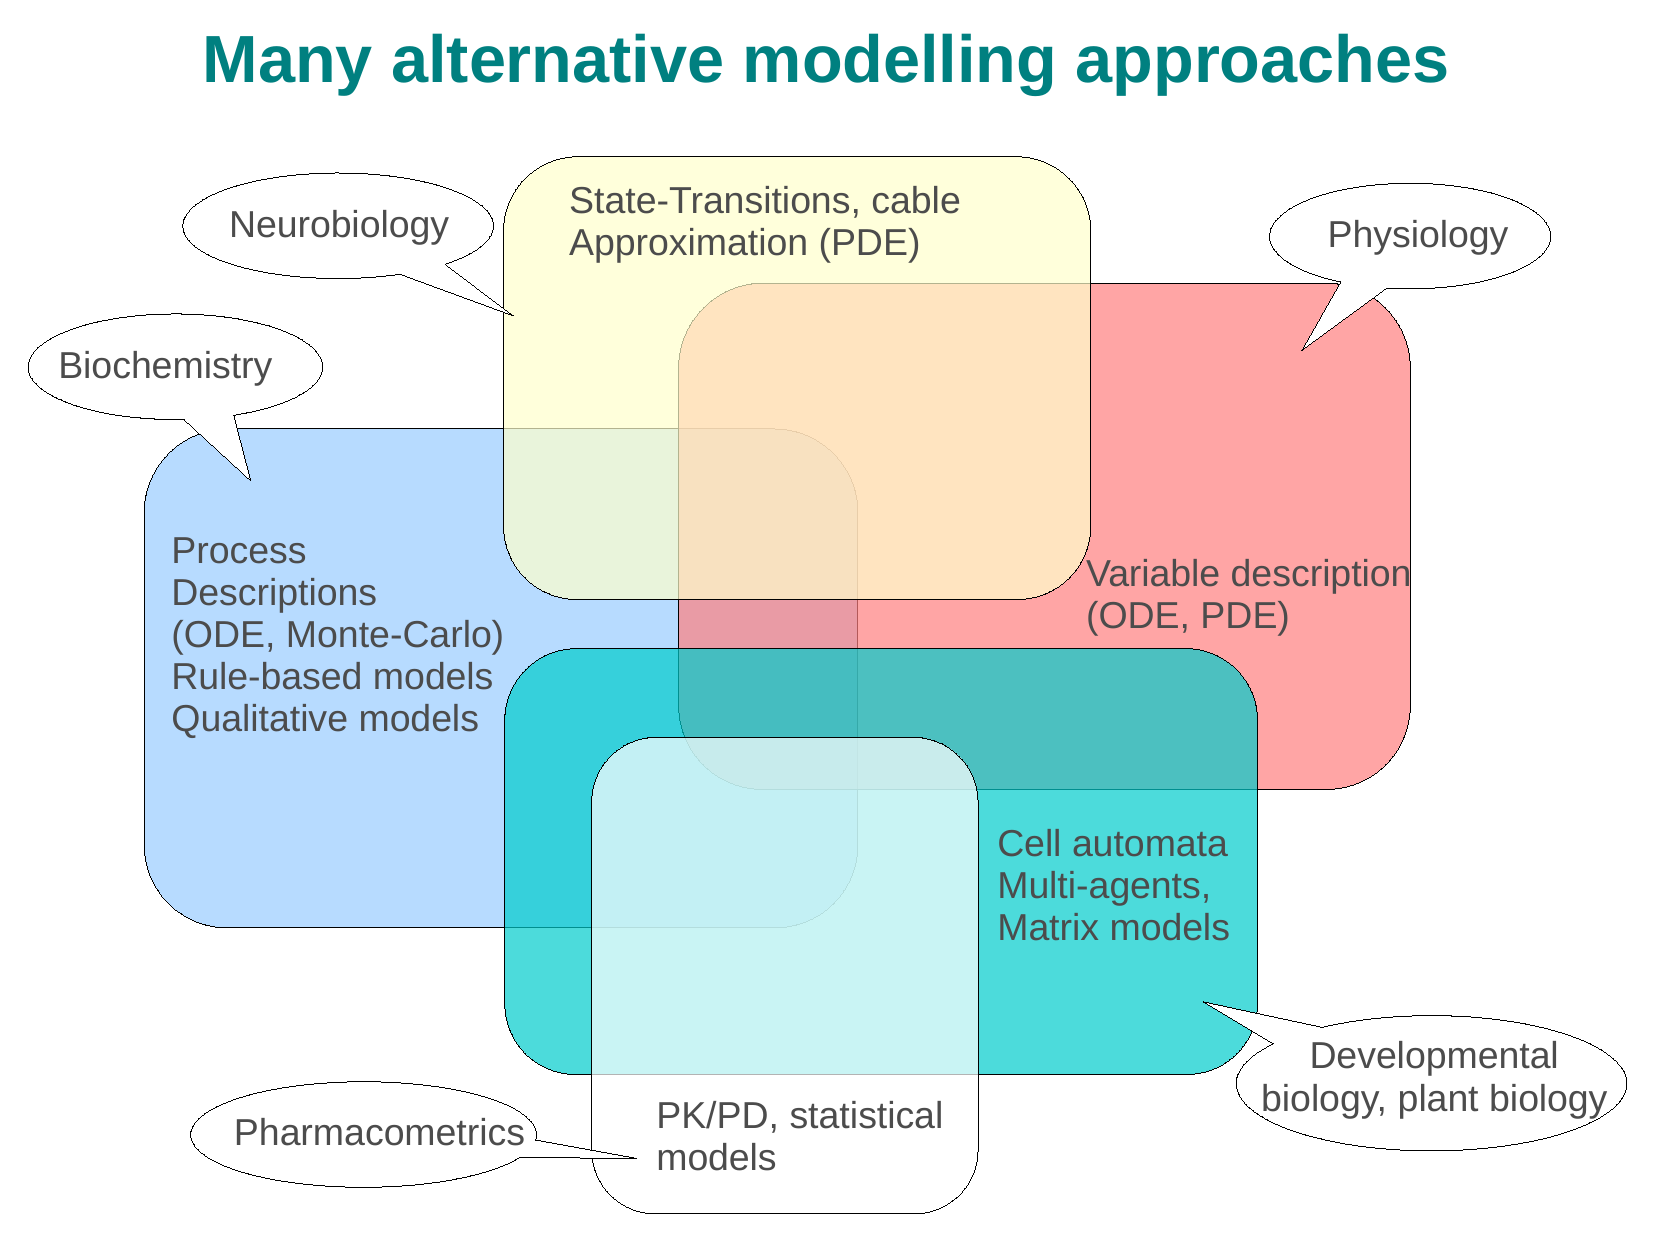

# Many alternative modelling approaches
State-Transitions, cable
Approximation (PDE)
Neurobiology
Physiology
Biochemistry
Process
Descriptions
(ODE, Monte-Carlo)
Rule-based models
Qualitative models
Variable description
(ODE, PDE)
Cell automata
Multi-agents,
Matrix models
Developmental
biology, plant biology
PK/PD, statistical
models
Pharmacometrics